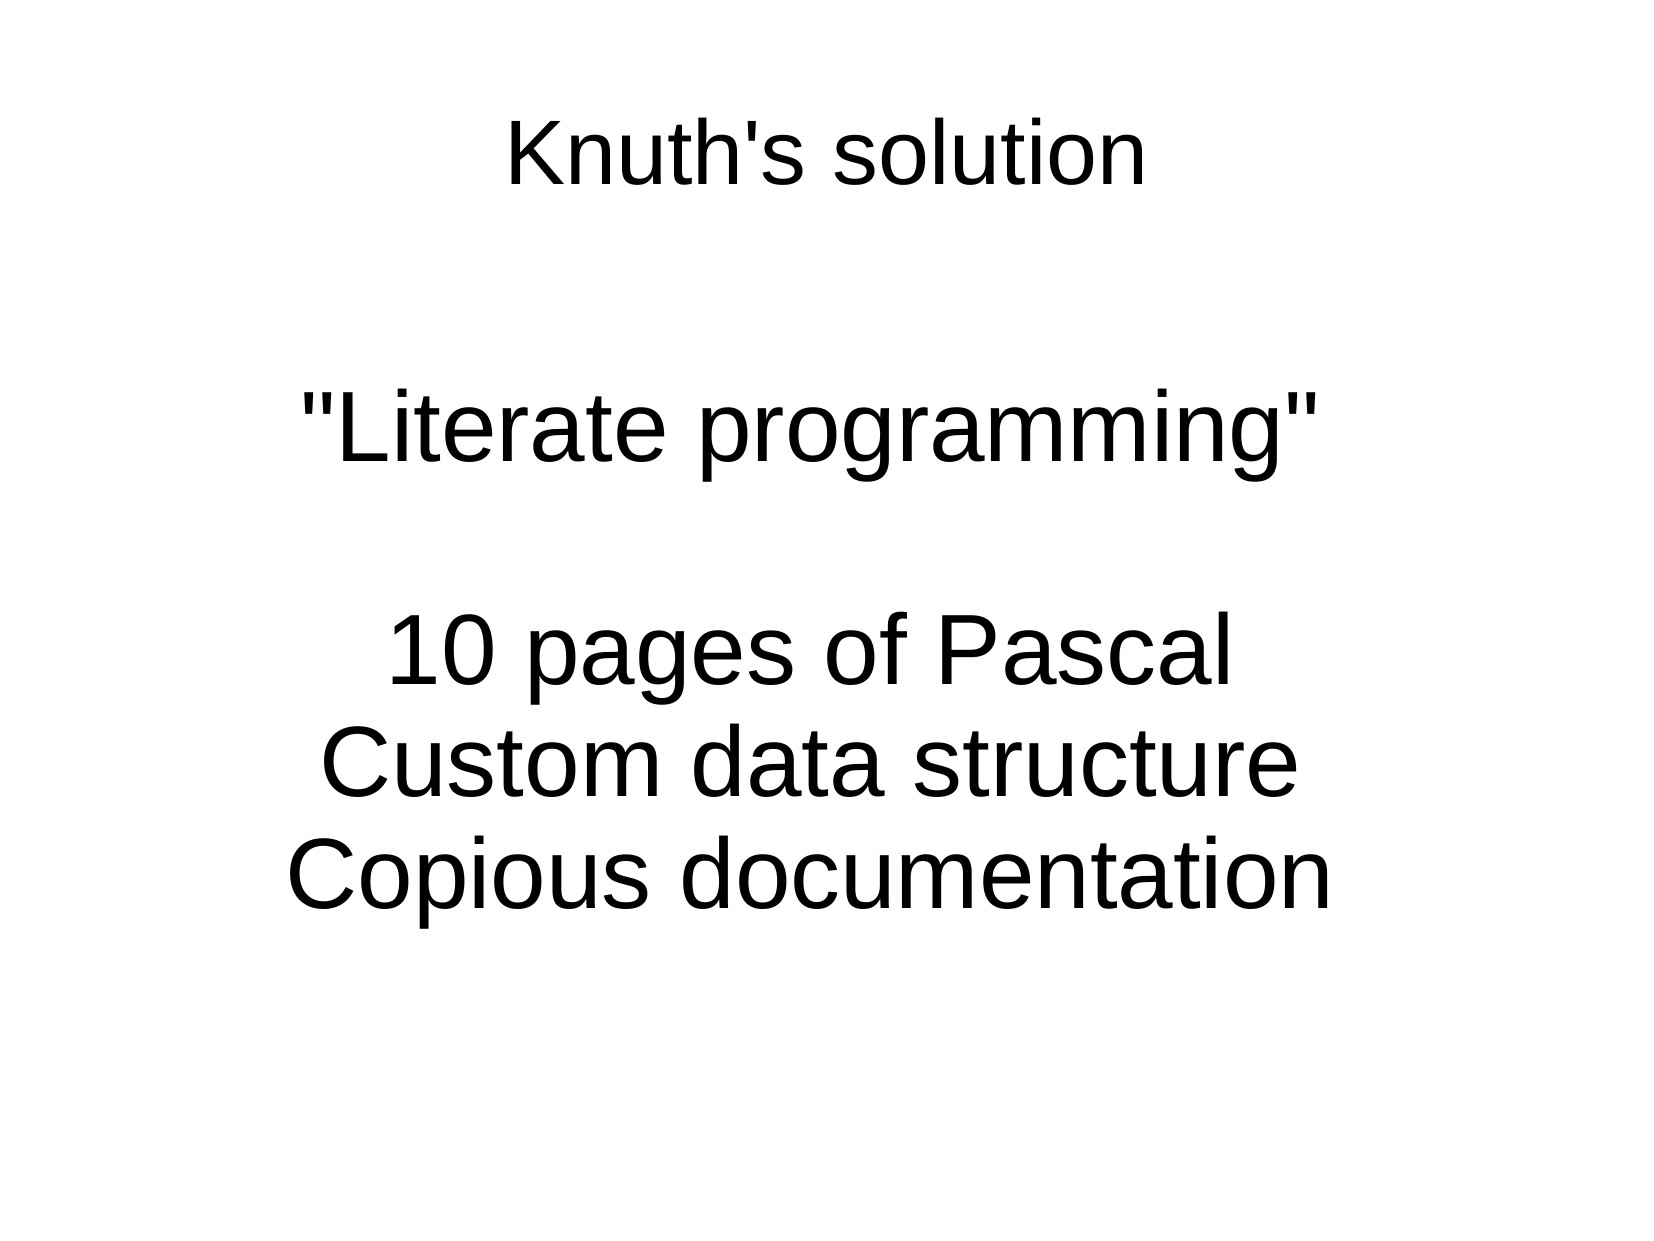

# Knuth's solution
"Literate programming"
10 pages of Pascal
Custom data structure
Copious documentation